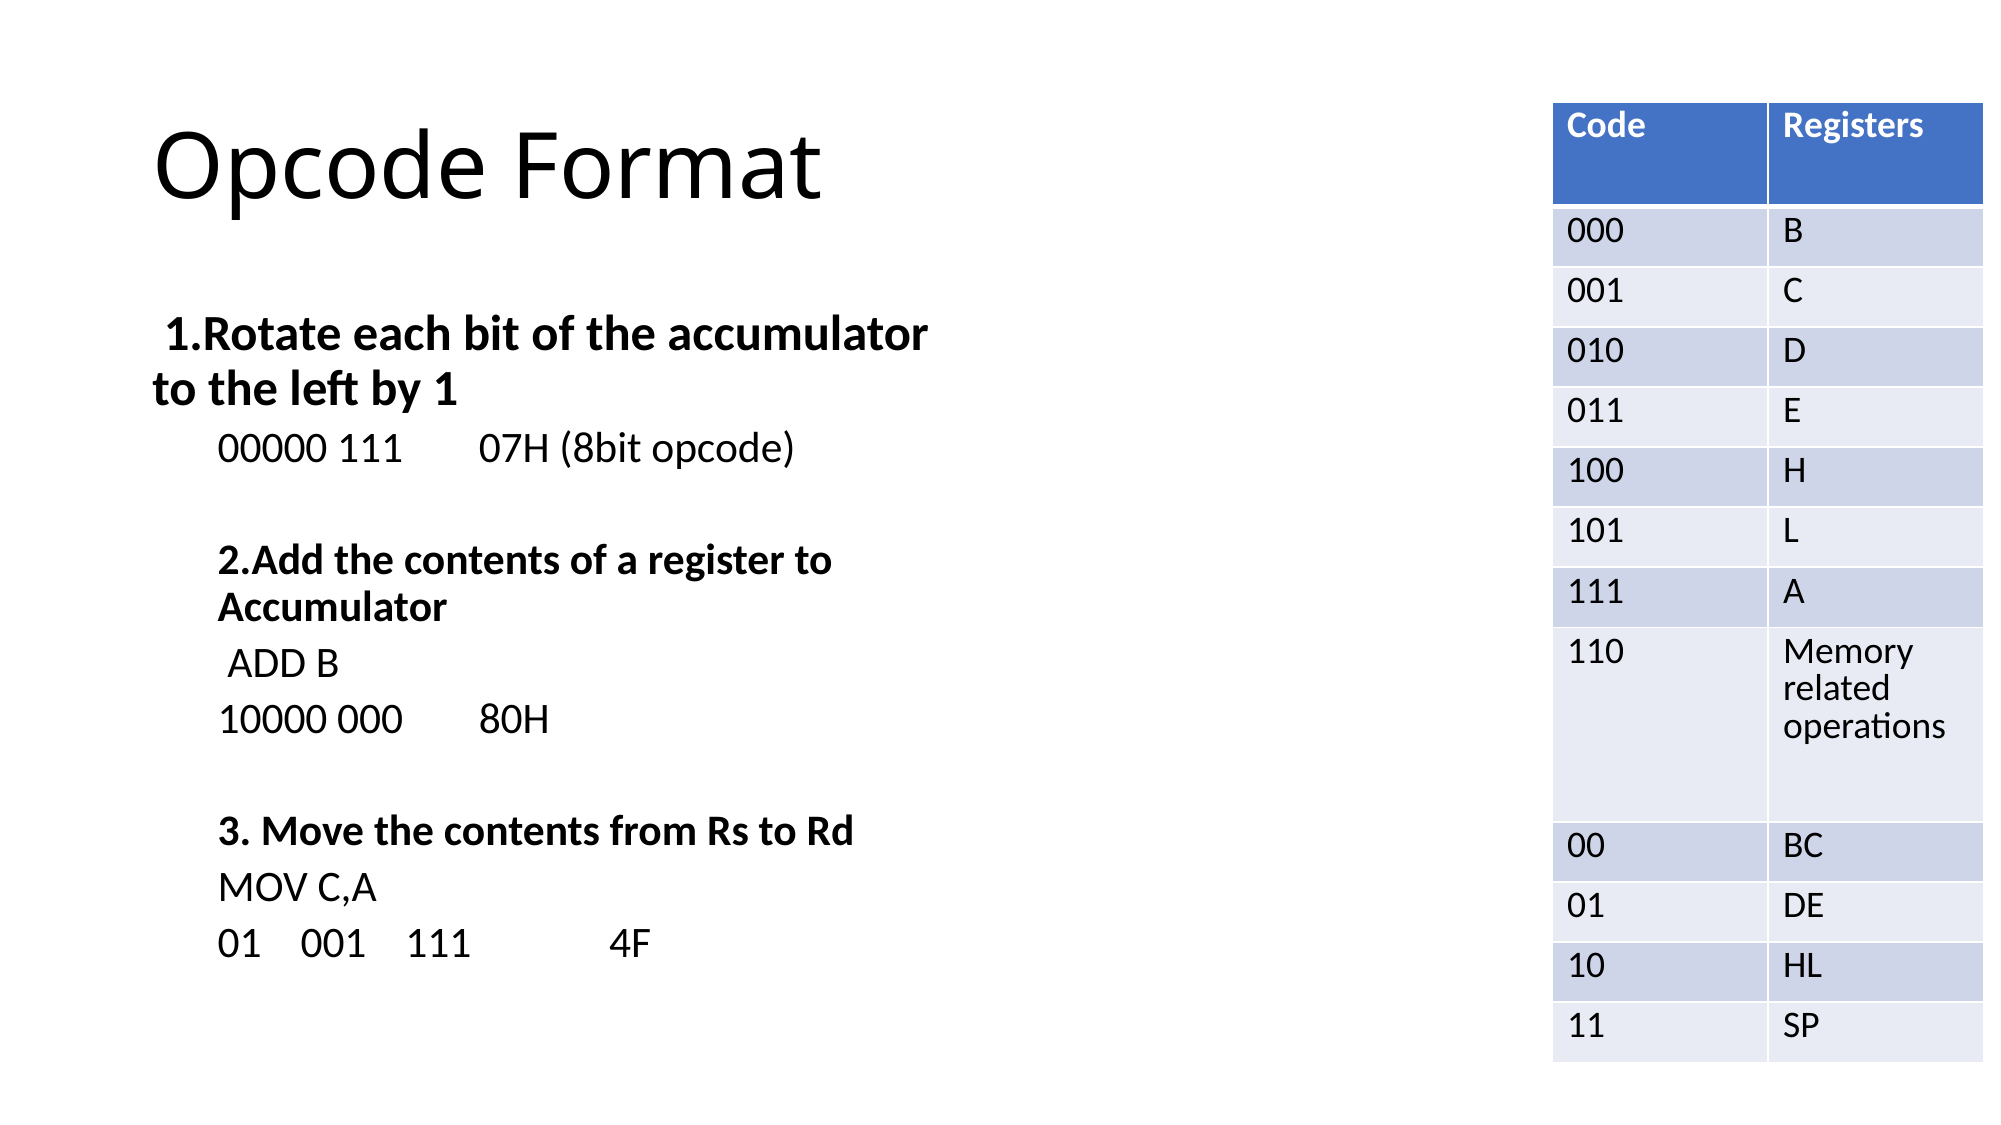

# Opcode Format
| Code | Registers |
| --- | --- |
| 000 | B |
| 001 | C |
| 010 | D |
| 011 | E |
| 100 | H |
| 101 | L |
| 111 | A |
| 110 | Memory related operations |
| 00 | BC |
| 01 | DE |
| 10 | HL |
| 11 | SP |
 1.Rotate each bit of the accumulator to the left by 1
00000 111			07H (8bit opcode)
2.Add the contents of a register to Accumulator
 ADD B
10000 000			80H
3. Move the contents from Rs to Rd
MOV C,A
01 001 111 	4F